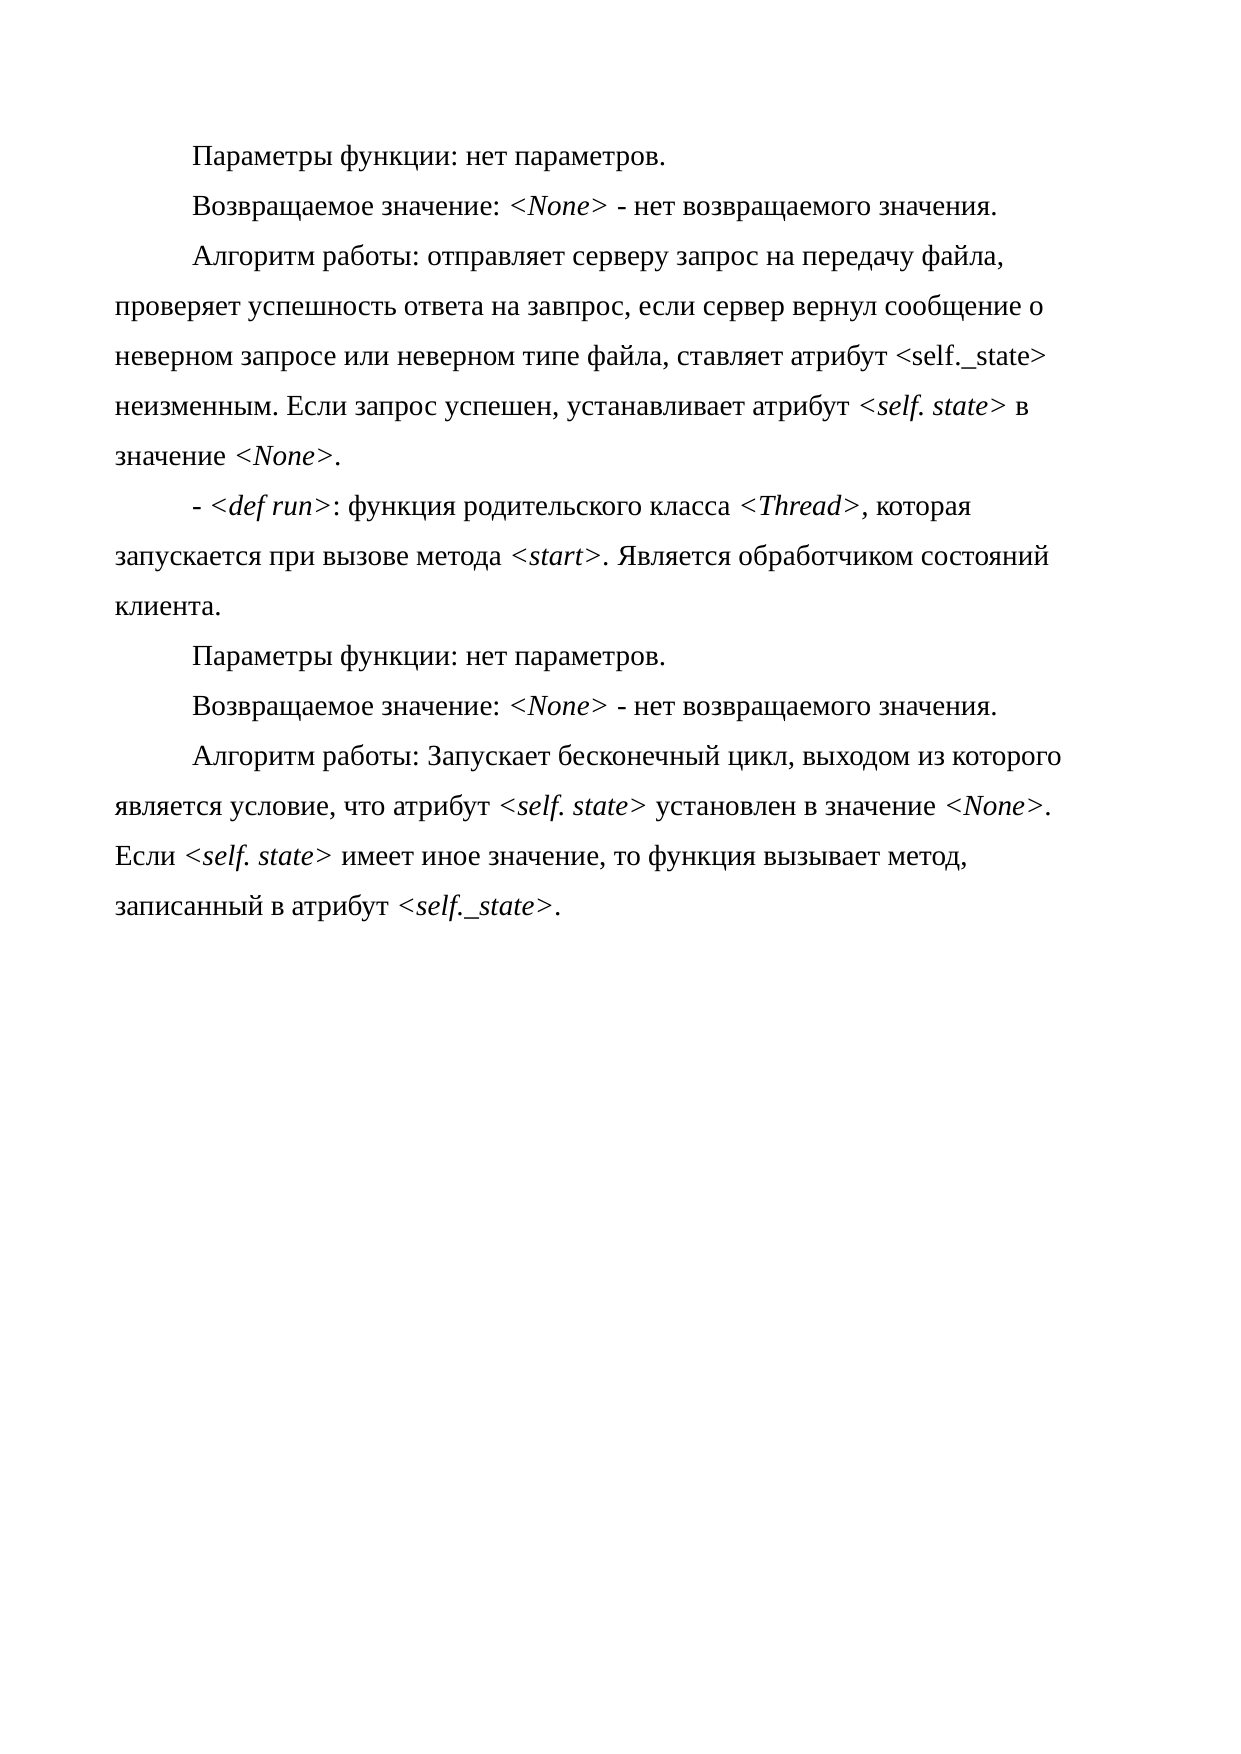

Параметры функции: нет параметров.
Возвращаемое значение: <None> - нет возвращаемого значения.
Алгоритм работы: отправляет серверу запрос на передачу файла, проверяет успешность ответа на завпрос, если сервер вернул сообщение о неверном запросе или неверном типе файла, ставляет атрибут <self._state> неизменным. Если запрос успешен, устанавливает атрибут <self. state> в значение <None>.
- <def run>: функция родительского класса <Thread>, которая запускается при вызове метода <start>. Является обработчиком состояний клиента.
Параметры функции: нет параметров.
Возвращаемое значение: <None> - нет возвращаемого значения.
Алгоритм работы: Запускает бесконечный цикл, выходом из которого является условие, что атрибут <self. state> установлен в значение <None>.
Если <self. state> имеет иное значение, то функция вызывает метод, записанный в атрибут <self._state>.